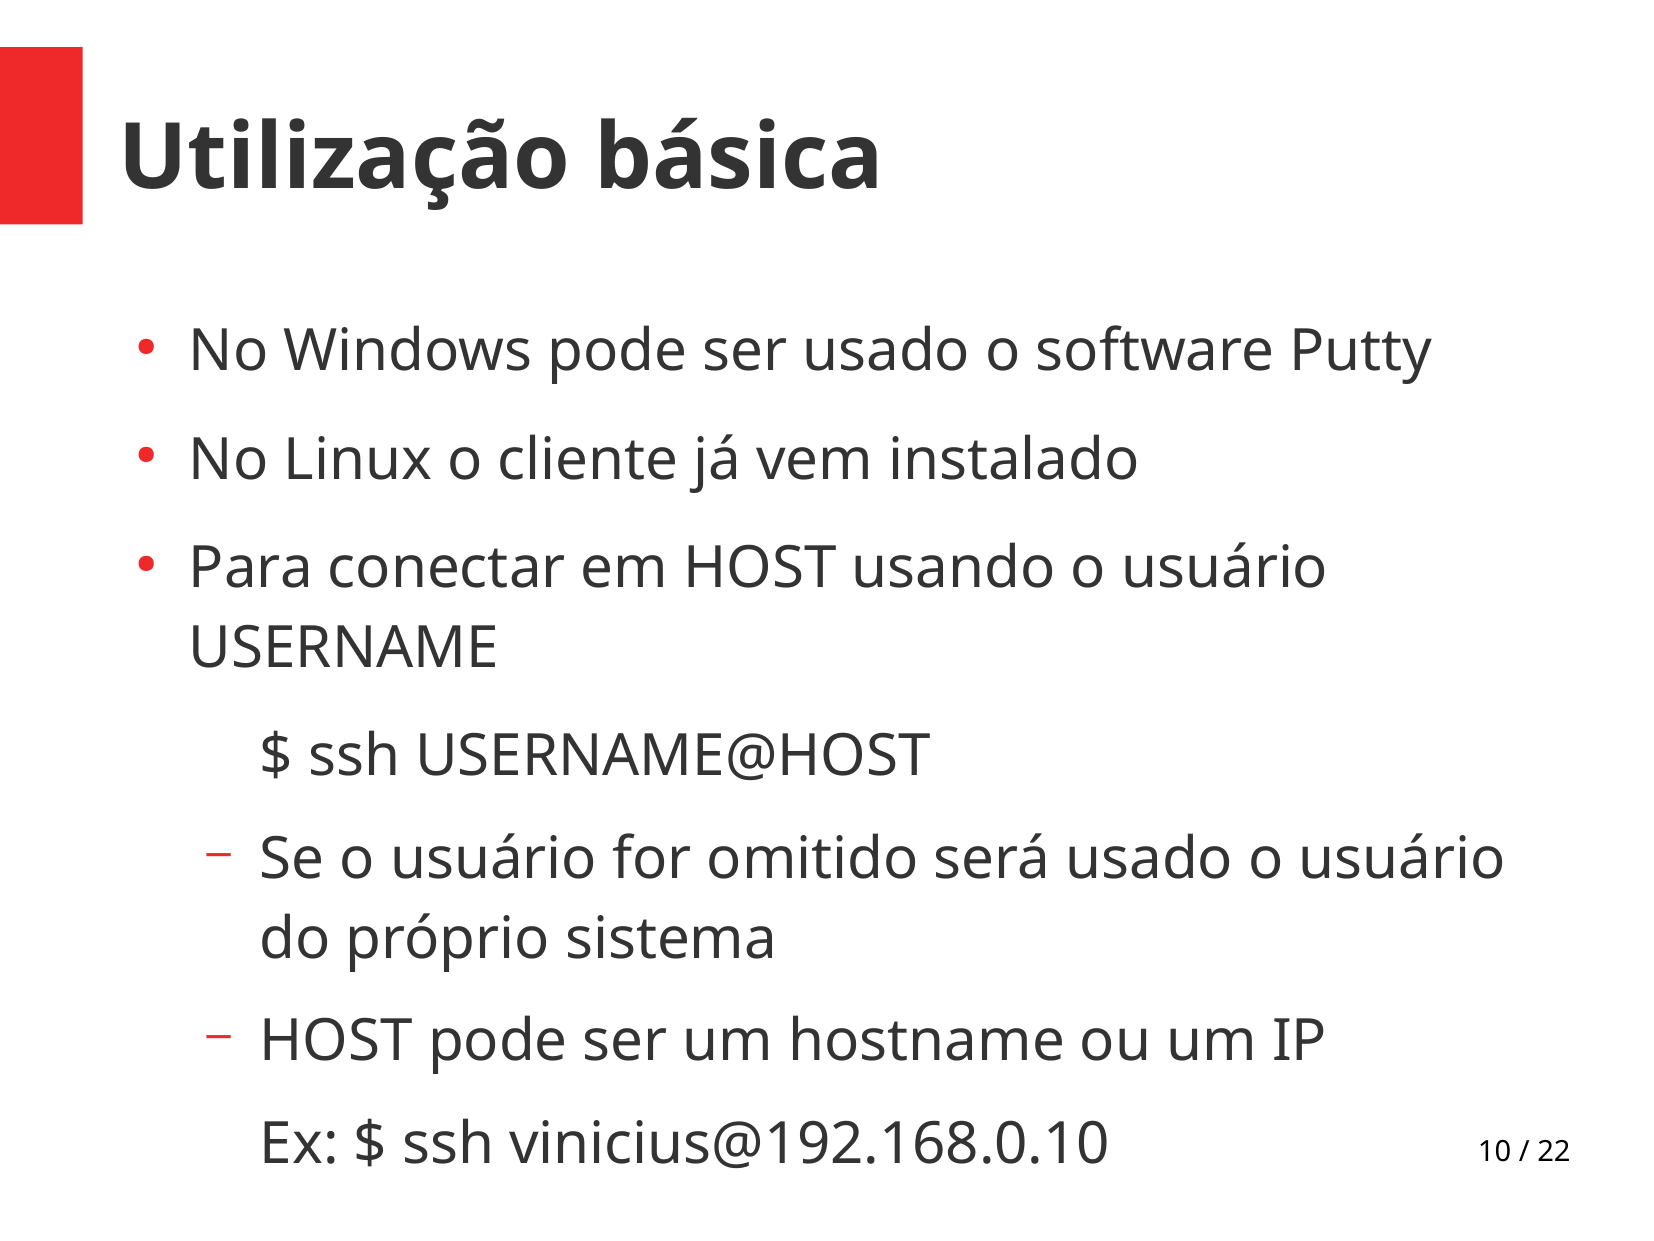

# Utilização básica
No Windows pode ser usado o software Putty
No Linux o cliente já vem instalado
Para conectar em HOST usando o usuário USERNAME
$ ssh USERNAME@HOST
Se o usuário for omitido será usado o usuário do próprio sistema
HOST pode ser um hostname ou um IP
Ex: $ ssh vinicius@192.168.0.10
10